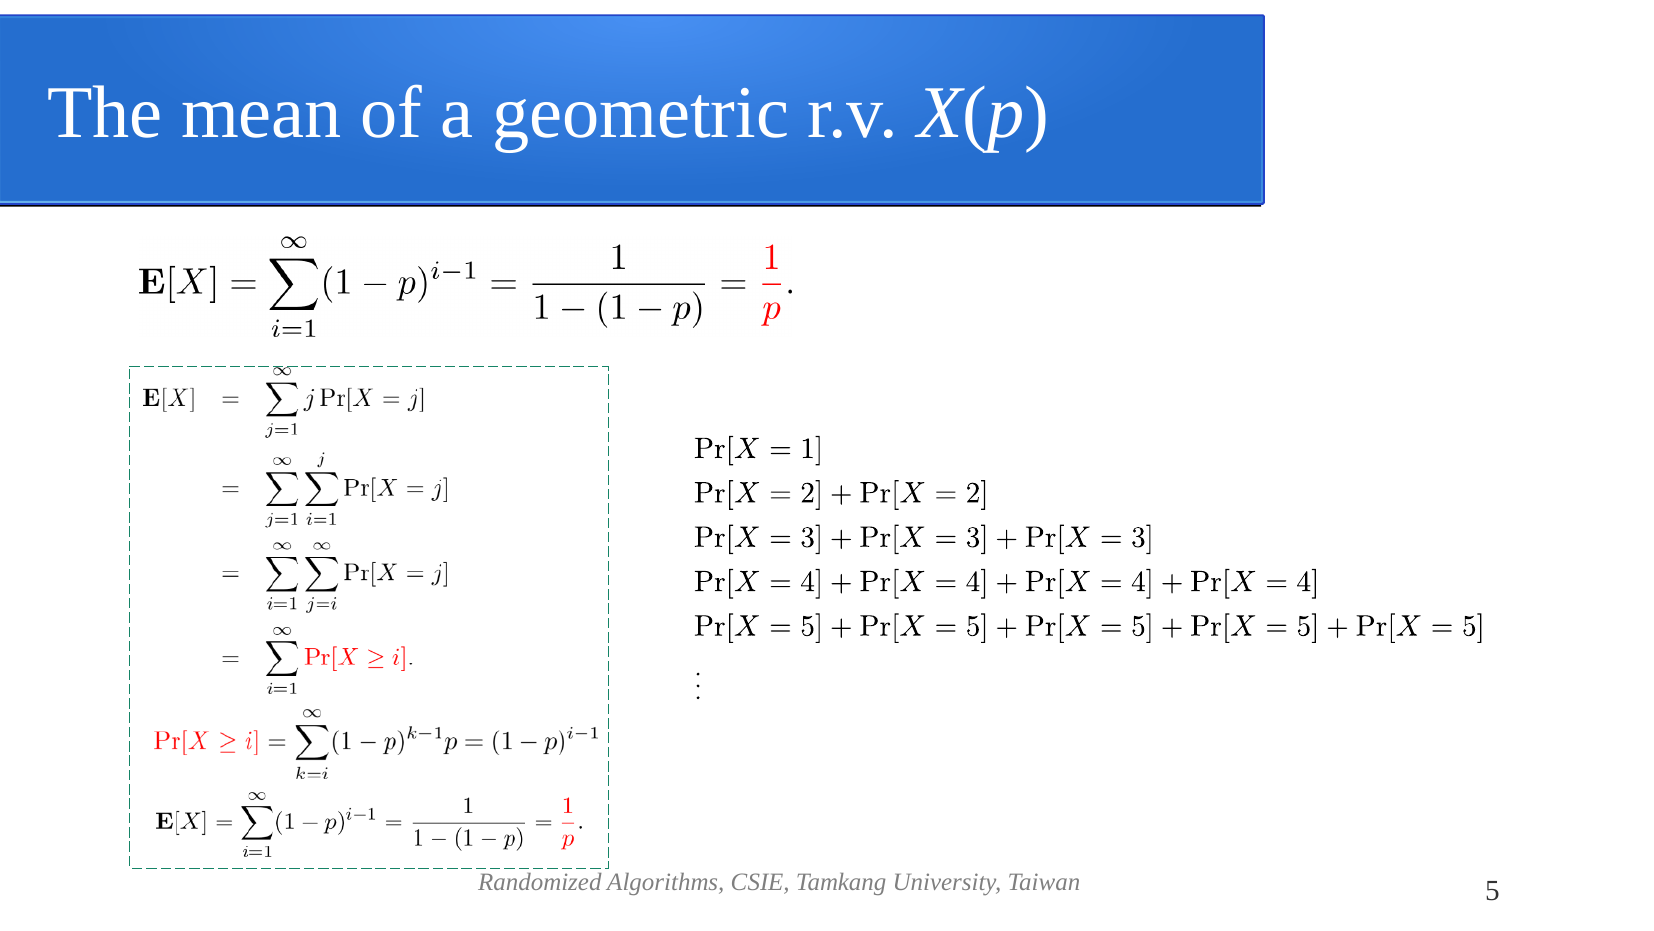

# The mean of a geometric r.v. X(p)
Randomized Algorithms, CSIE, Tamkang University, Taiwan
5